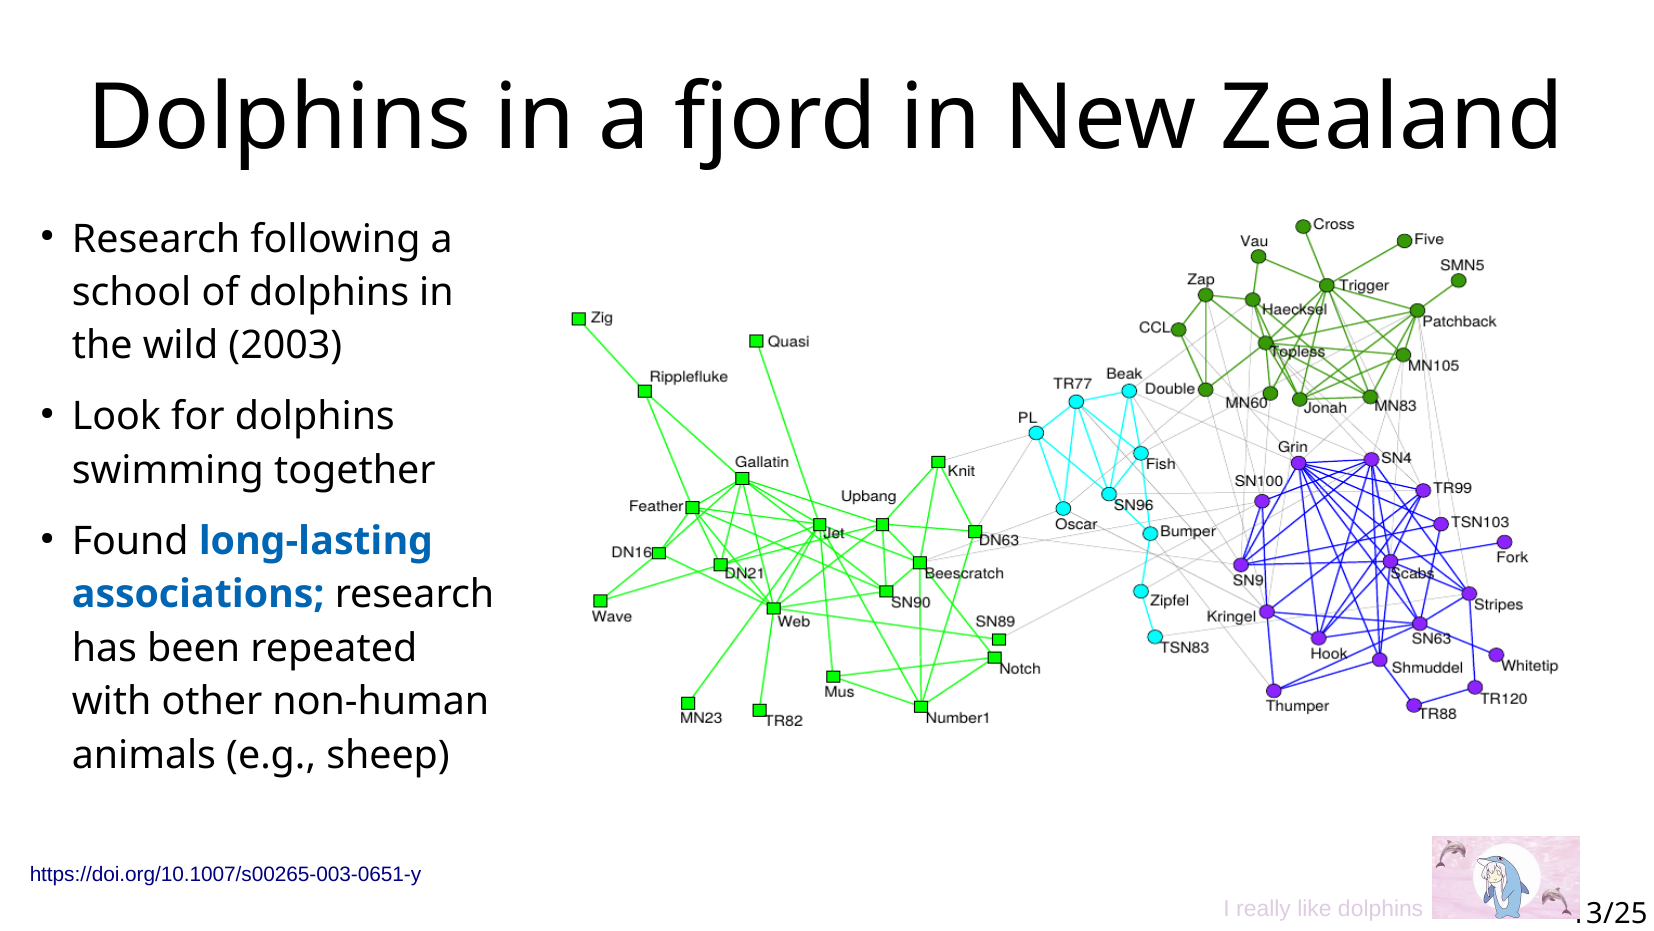

# Dolphins in a fjord in New Zealand
Research following a school of dolphins in the wild (2003)
Look for dolphins swimming together
Found long-lasting associations; research has been repeated with other non-human animals (e.g., sheep)
https://doi.org/10.1007/s00265-003-0651-y
I really like dolphins
13